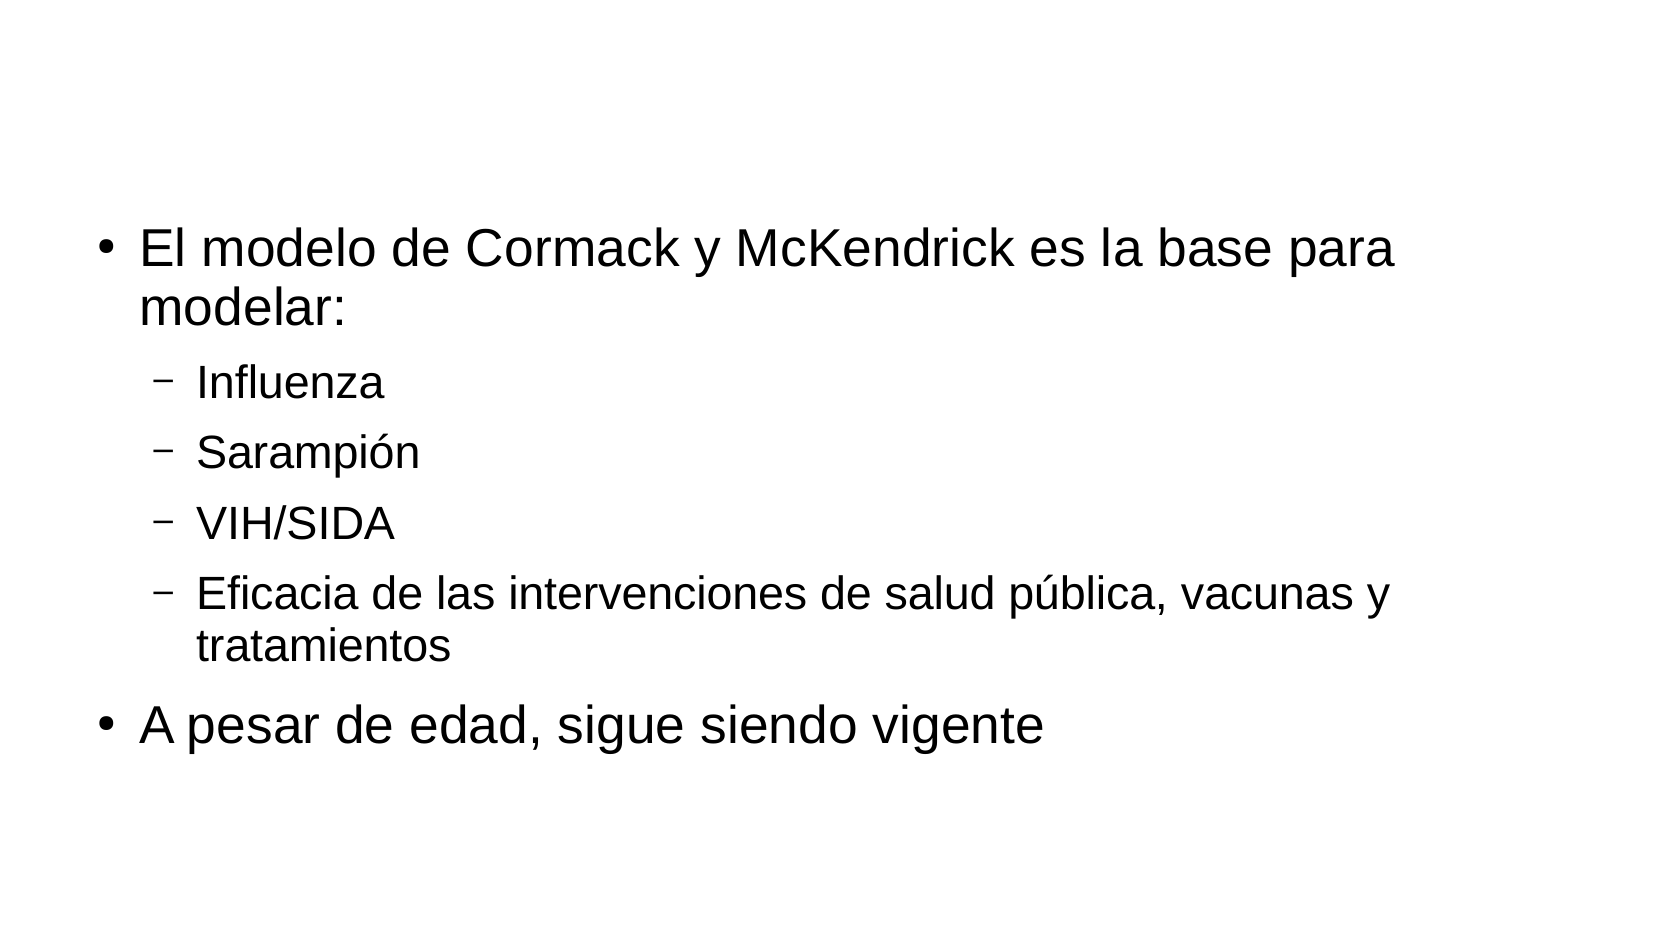

#
El modelo de Cormack y McKendrick es la base para modelar:
Influenza
Sarampión
VIH/SIDA
Eficacia de las intervenciones de salud pública, vacunas y tratamientos
A pesar de edad, sigue siendo vigente